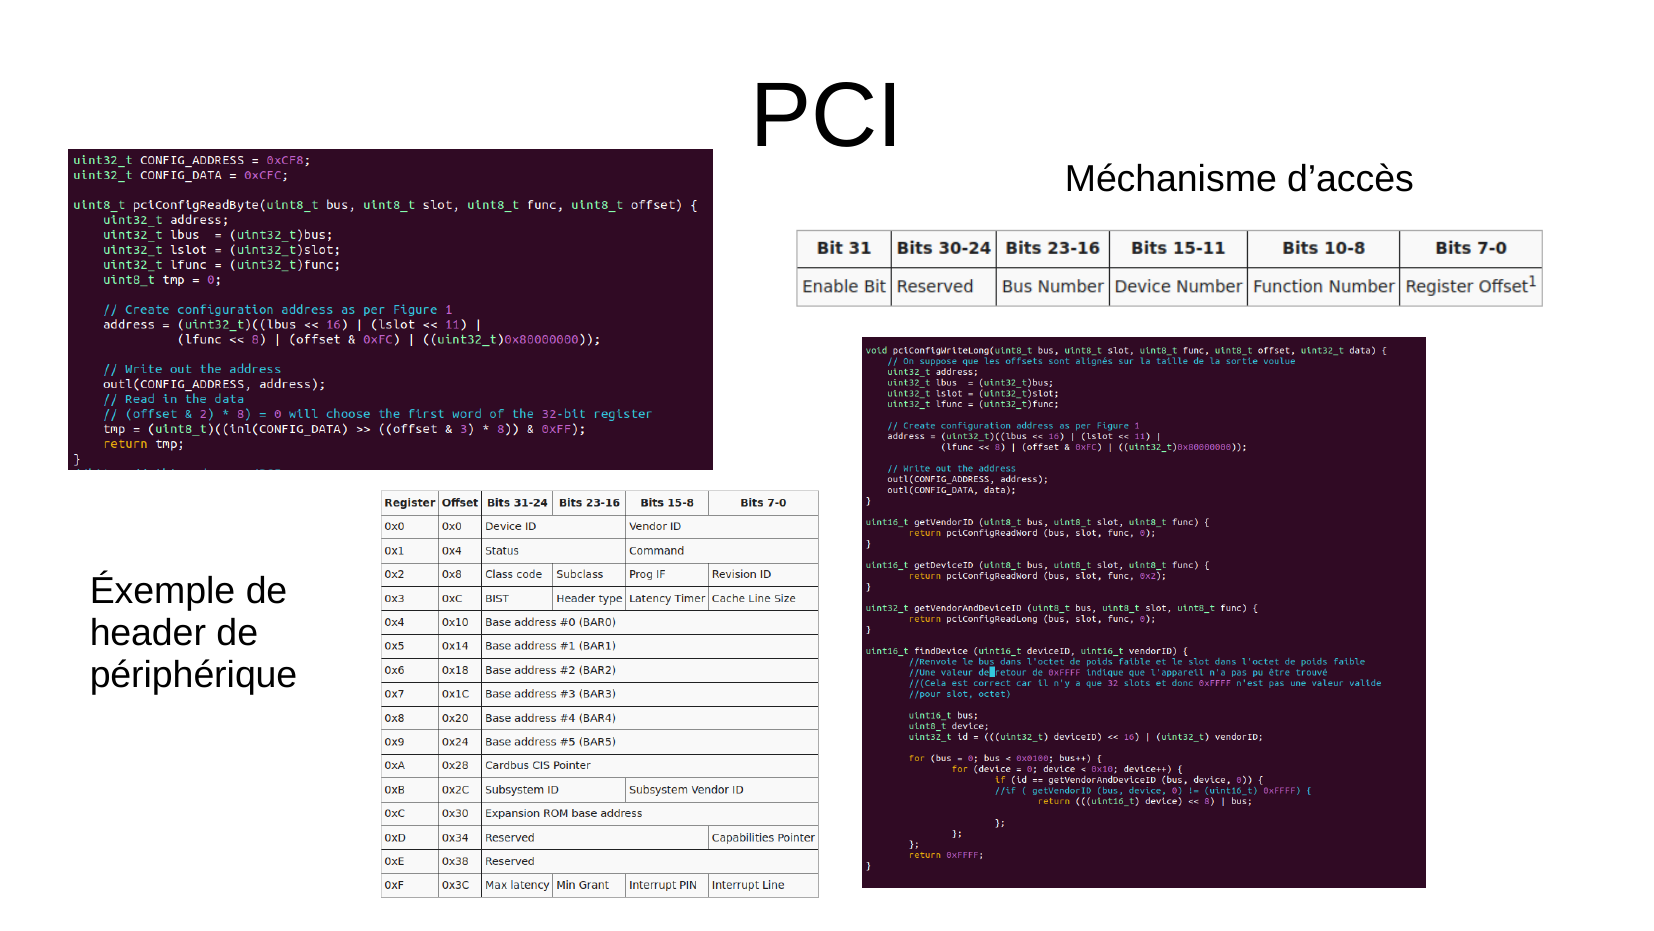

# PCI
Méchanisme d’accès
Éxemple de header de périphérique